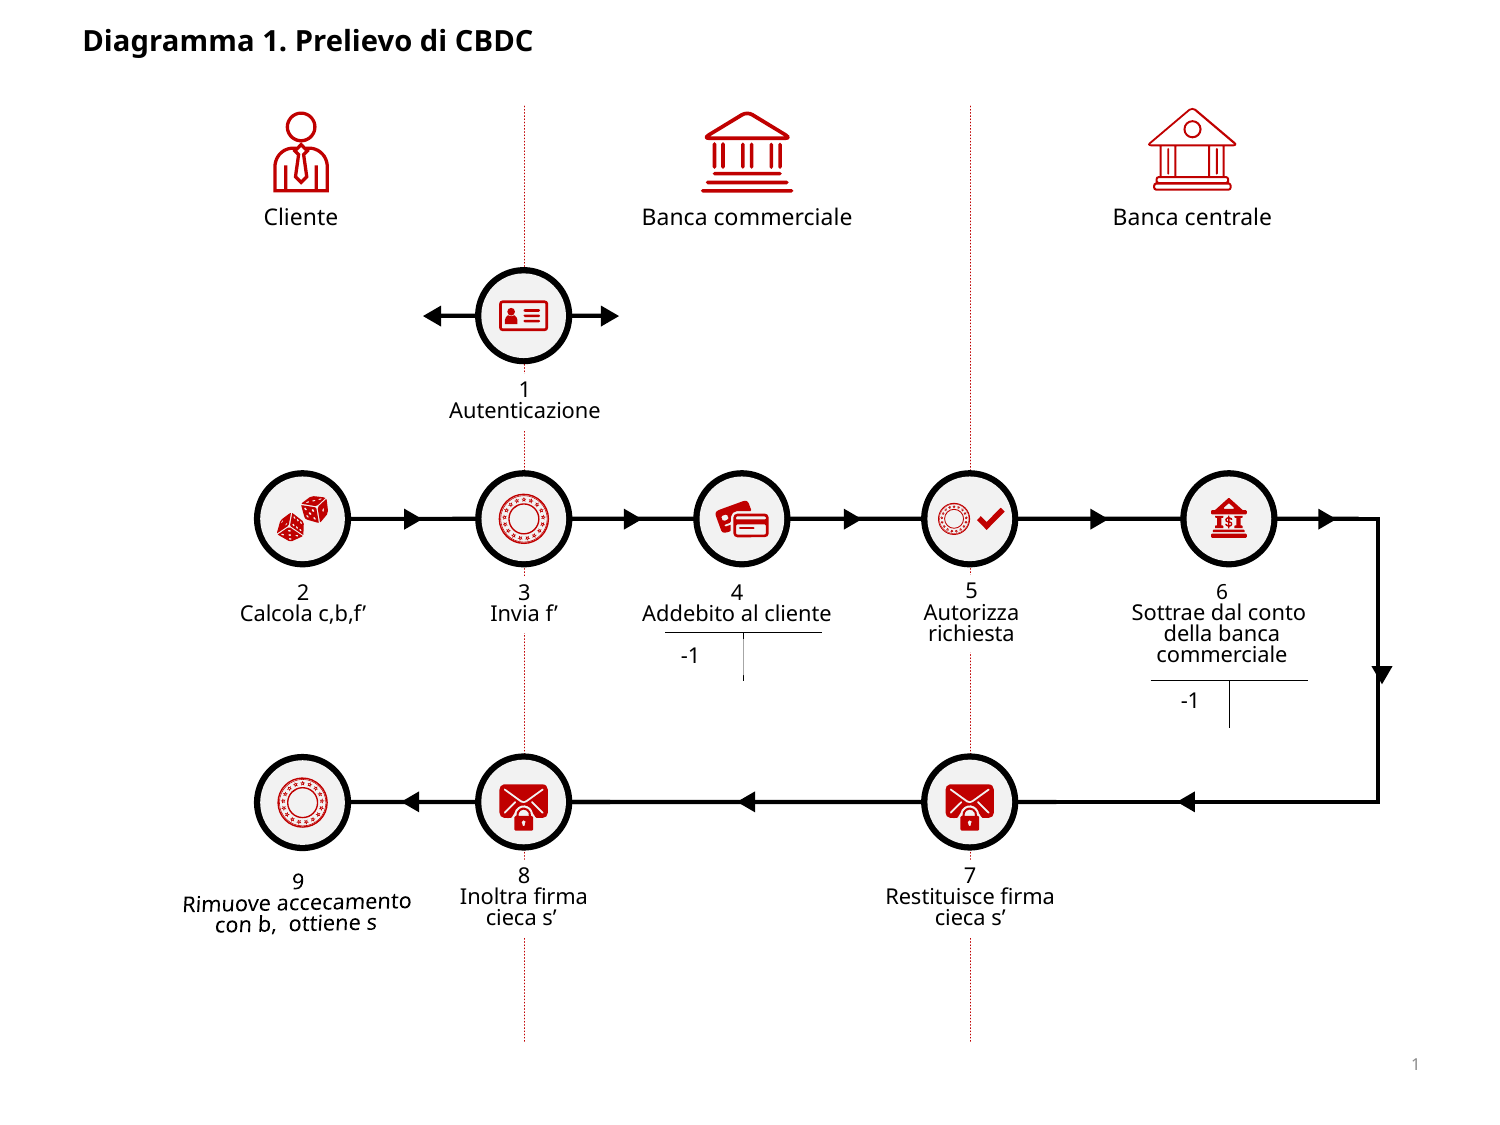

Diagramma 1. Prelievo di CBDC
Cliente
Banca commerciale
Banca centrale
1
Autenticazione
5
Autorizza richiesta
2
Calcola c,b,f’
3
Invia f’
4
Addebito al cliente
6
Sottrae dal conto
della banca commerciale
-1
-1
8
Inoltra firma cieca s’
7
Restituisce firma cieca s’
9
Rimuove accecamento con b, ottiene s